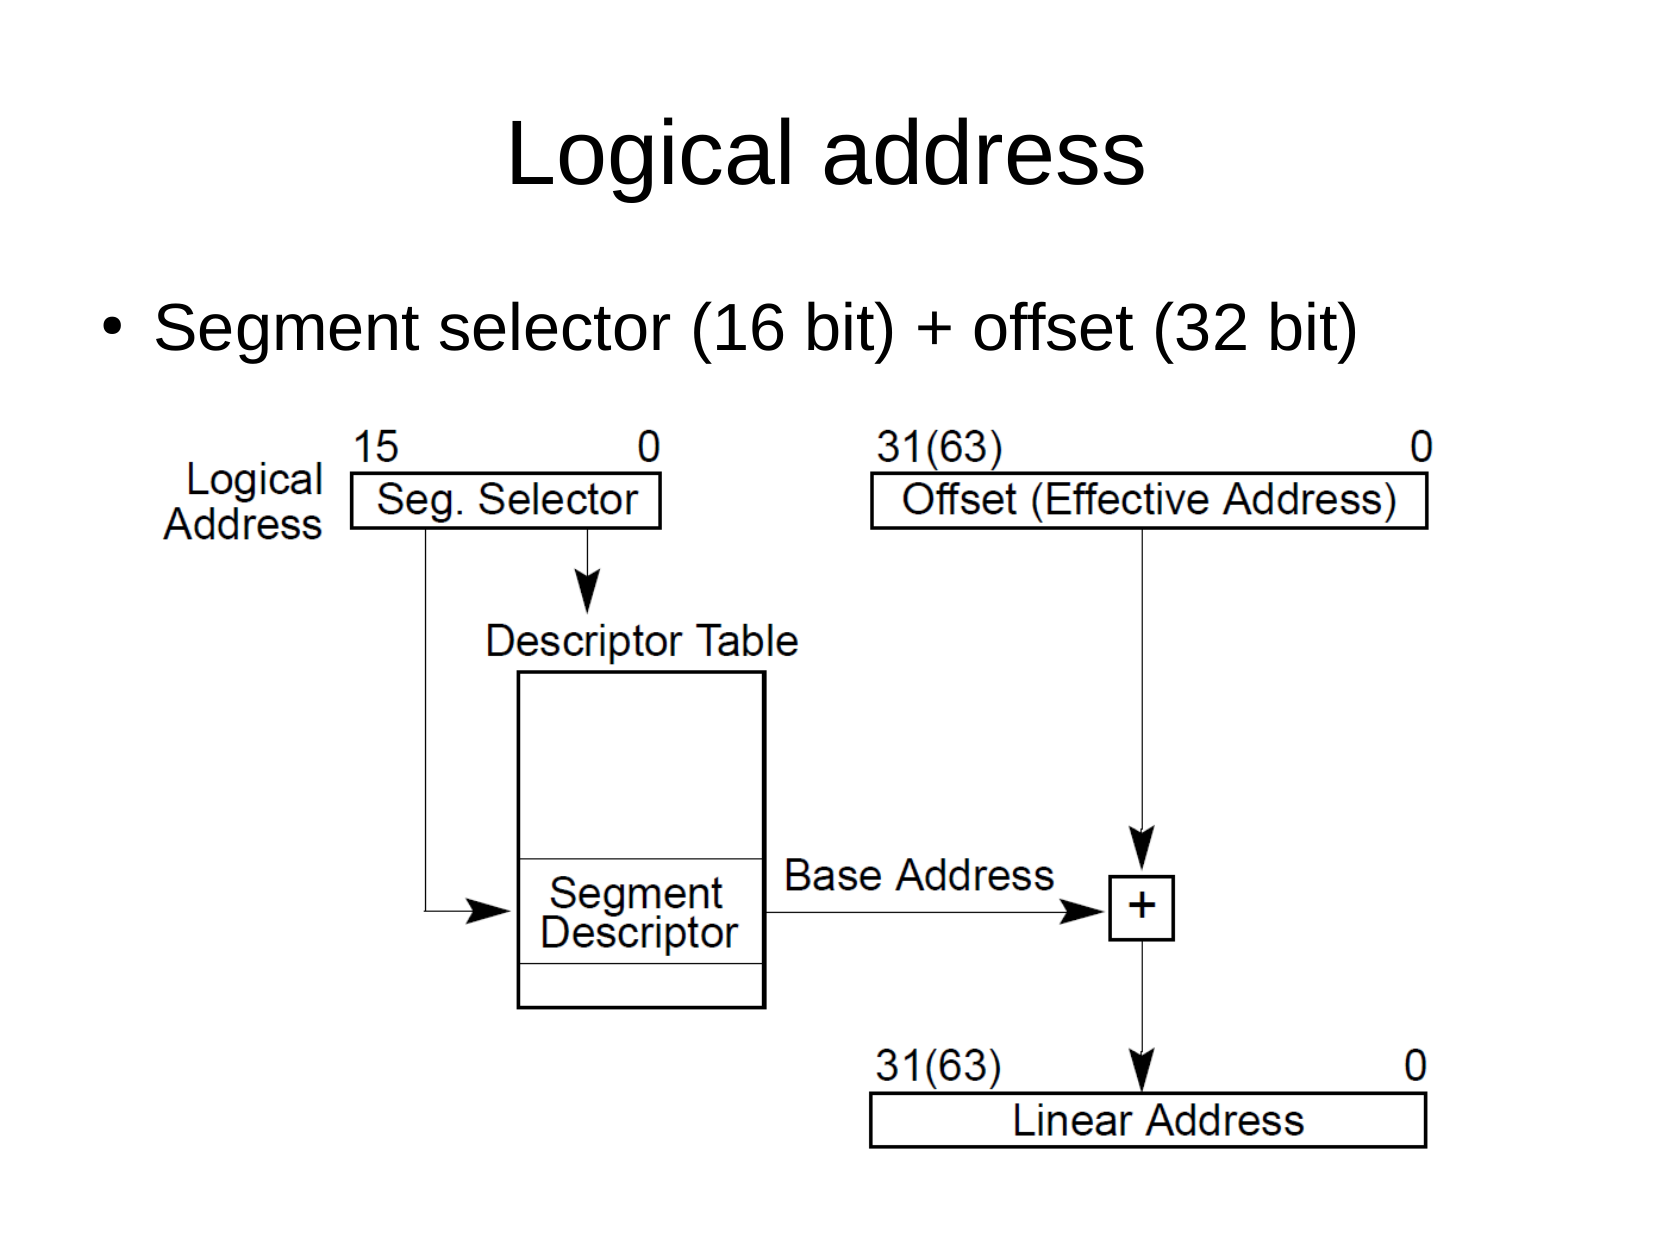

# Logical address
Segment selector (16 bit) + offset (32 bit)